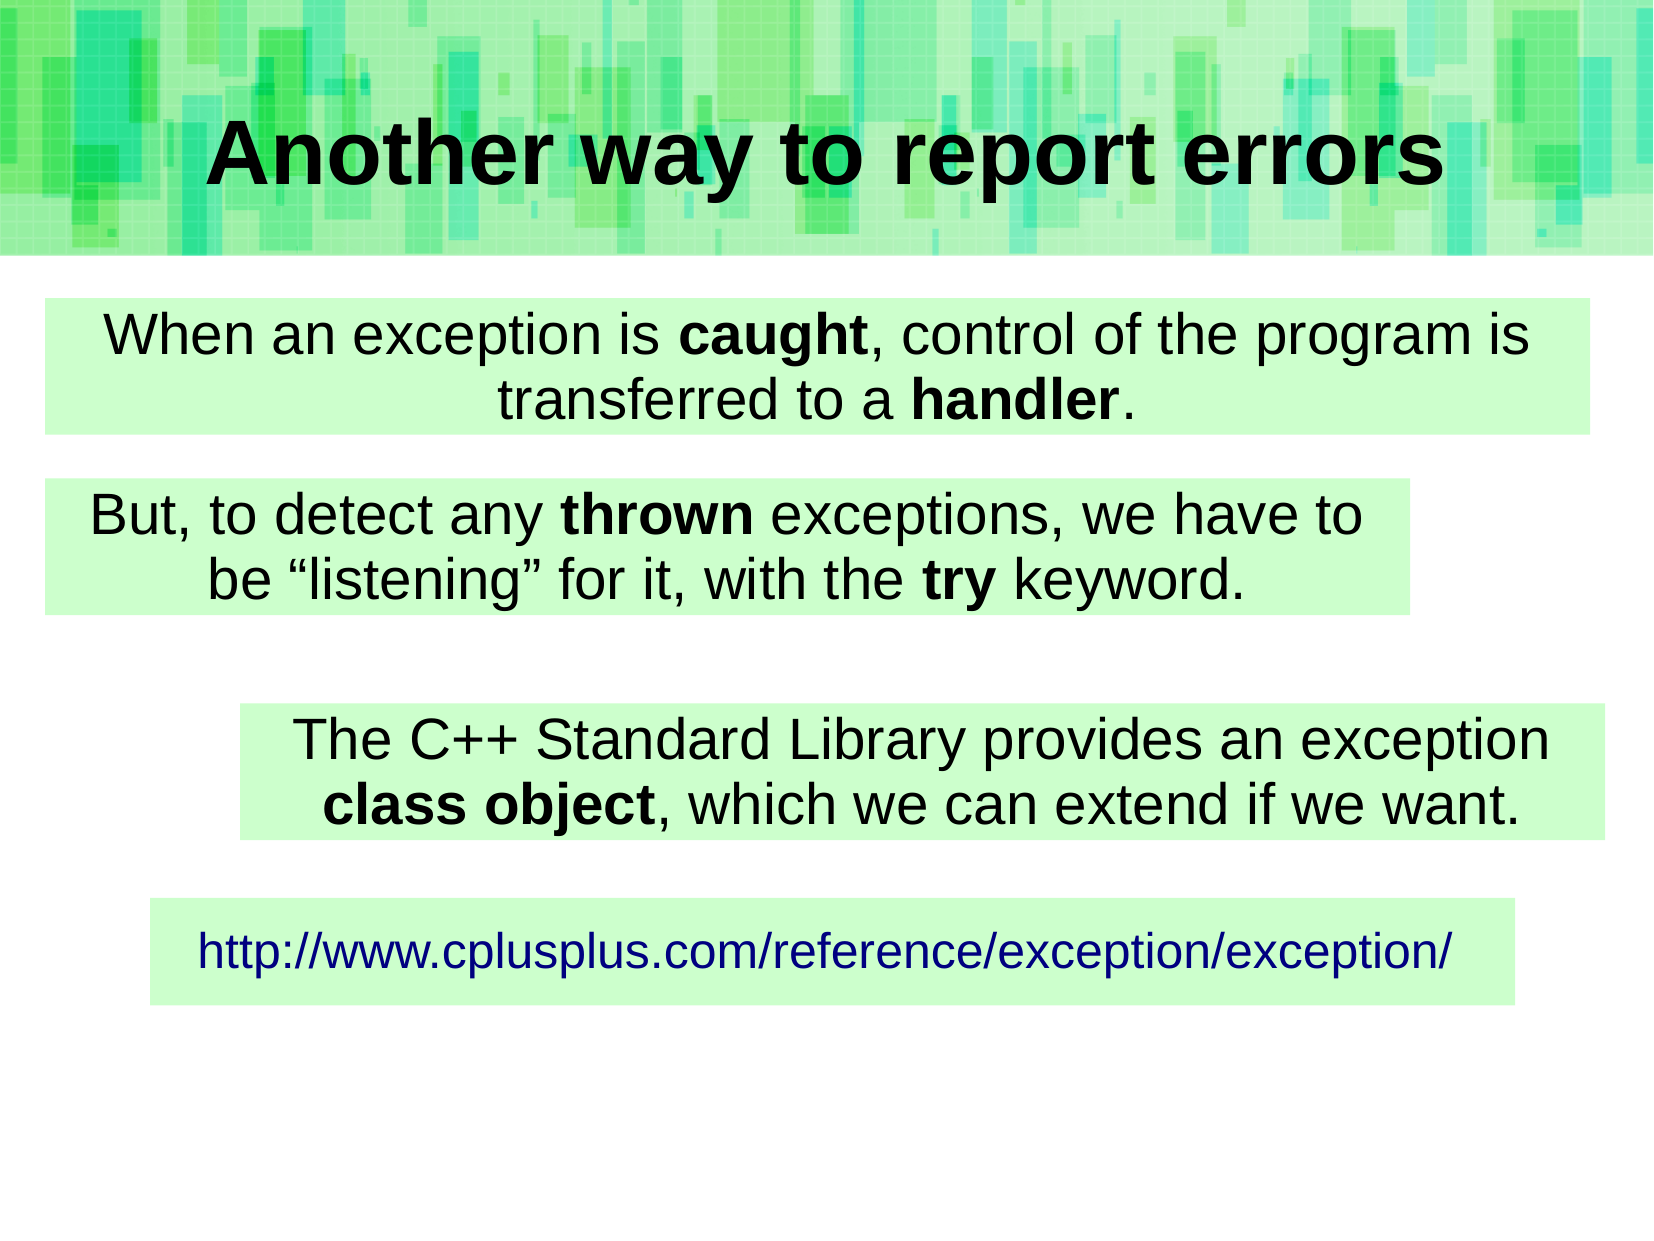

# Another way to report errors
When an exception is caught, control of the program is transferred to a handler.
But, to detect any thrown exceptions, we have to be “listening” for it, with the try keyword.
The C++ Standard Library provides an exception class object, which we can extend if we want.
http://www.cplusplus.com/reference/exception/exception/